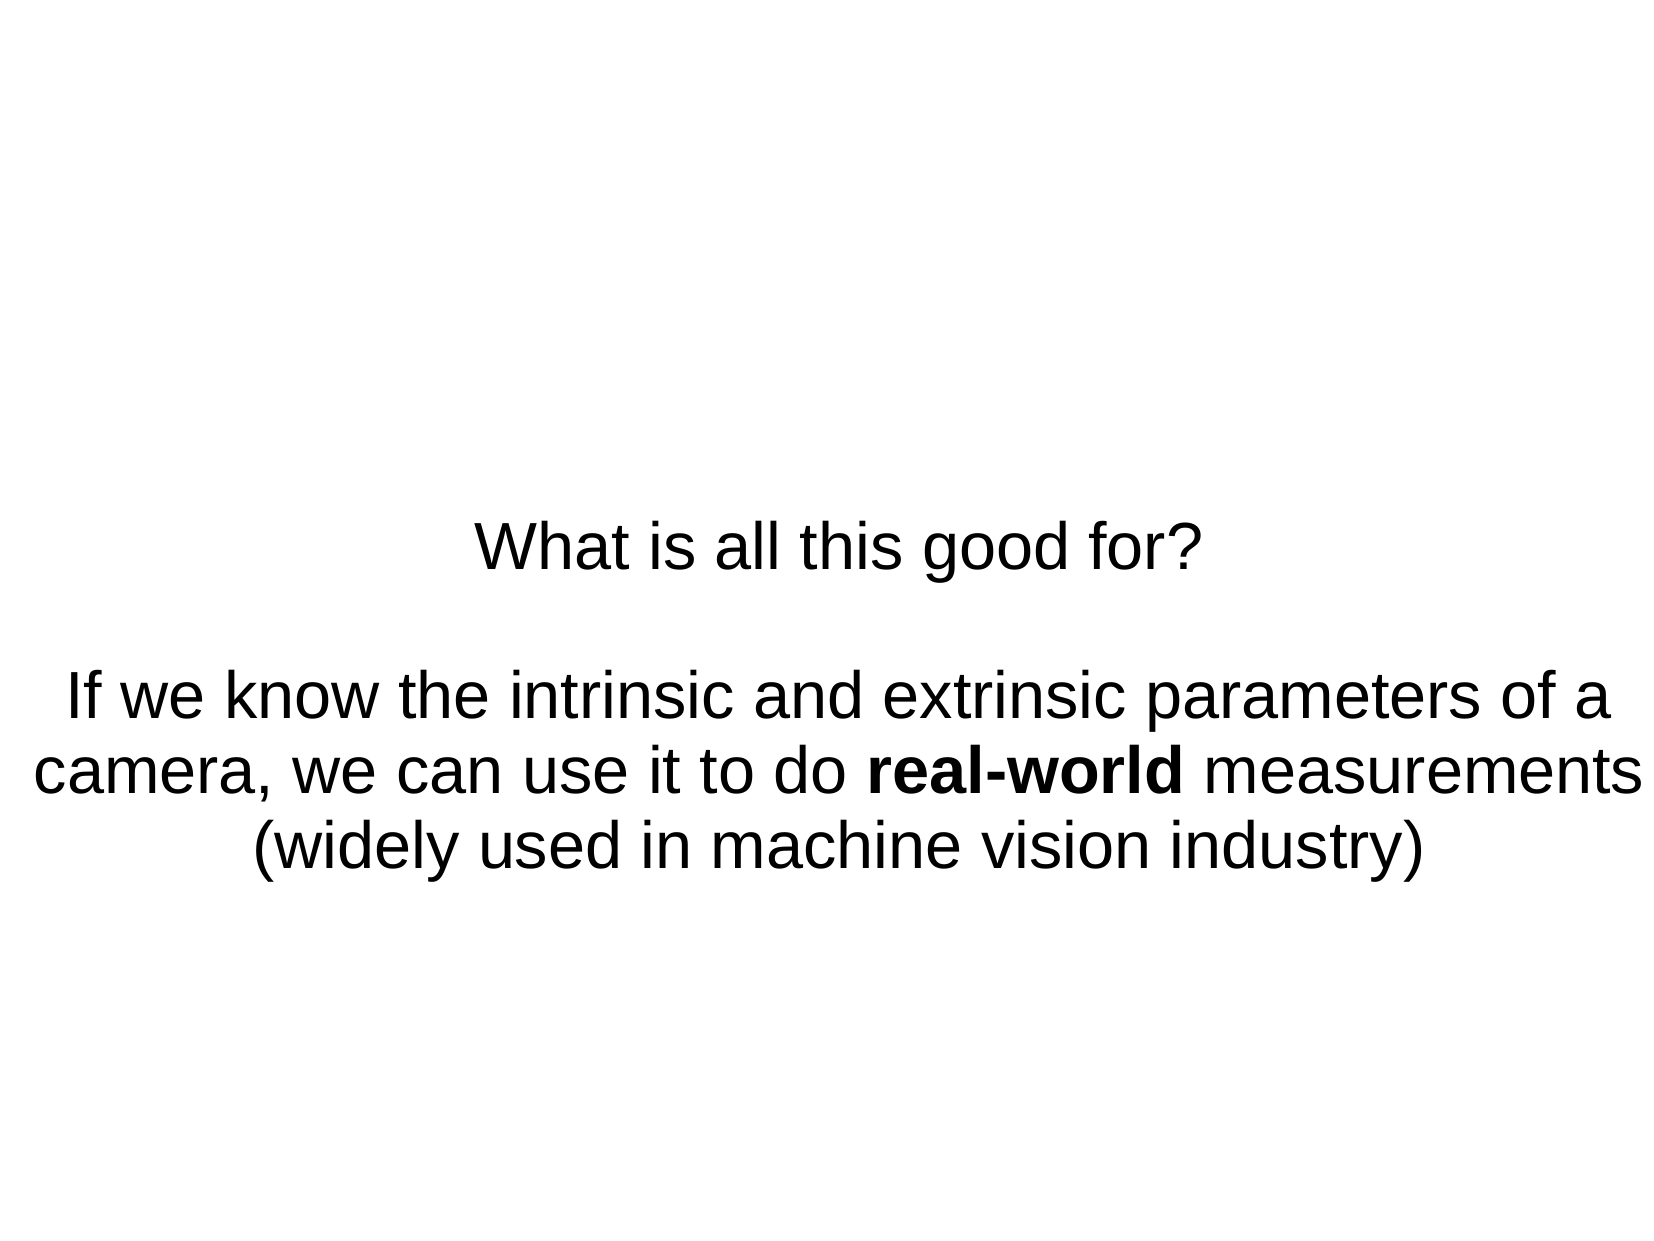

#
What is all this good for?
If we know the intrinsic and extrinsic parameters of a camera, we can use it to do real-world measurements
(widely used in machine vision industry)